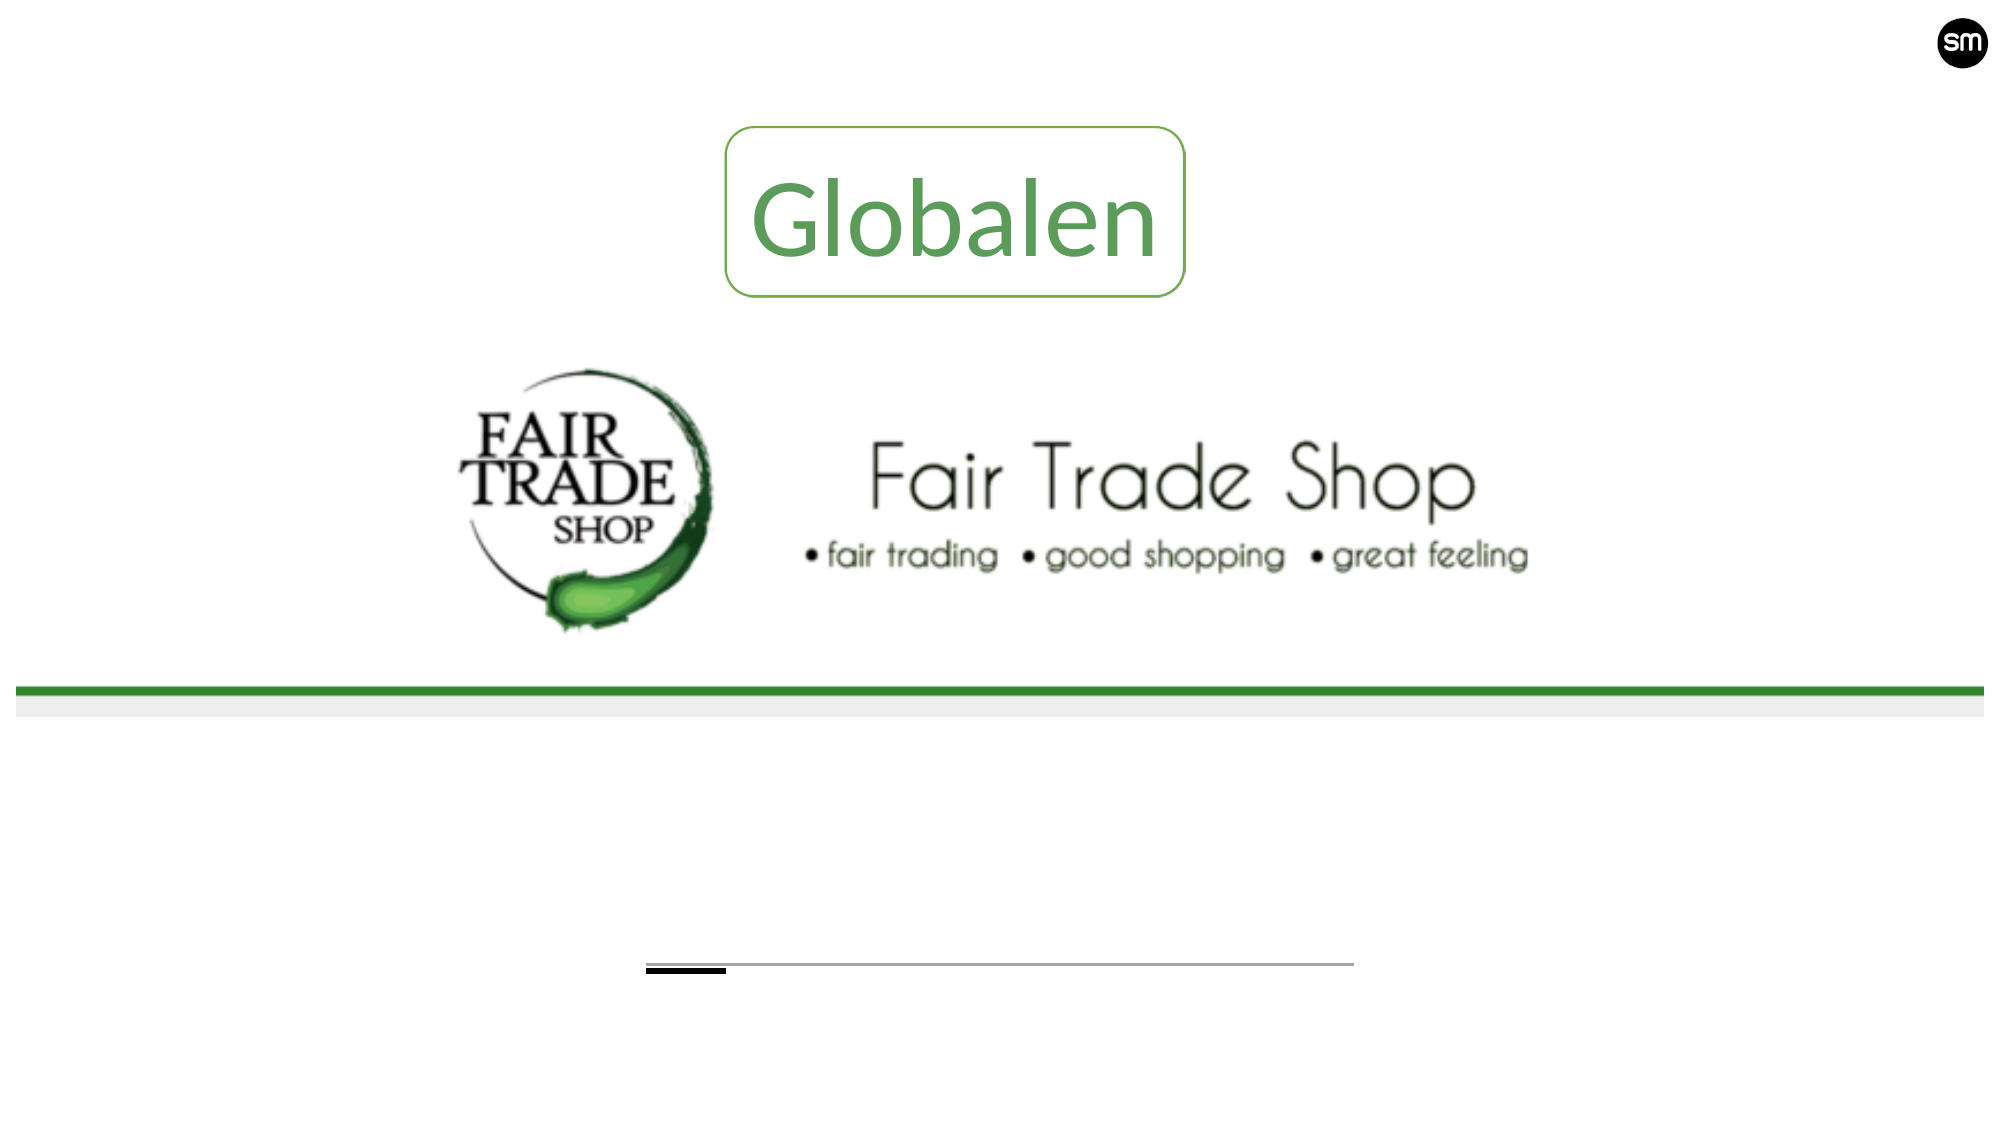

Globalen
Presentation
Erbjuder en enklare shoppingupplevelse hos Globalen.
Problem:
Föråldrat användargränssnitt
Behov av nya affärsflöden
Ett fristående system